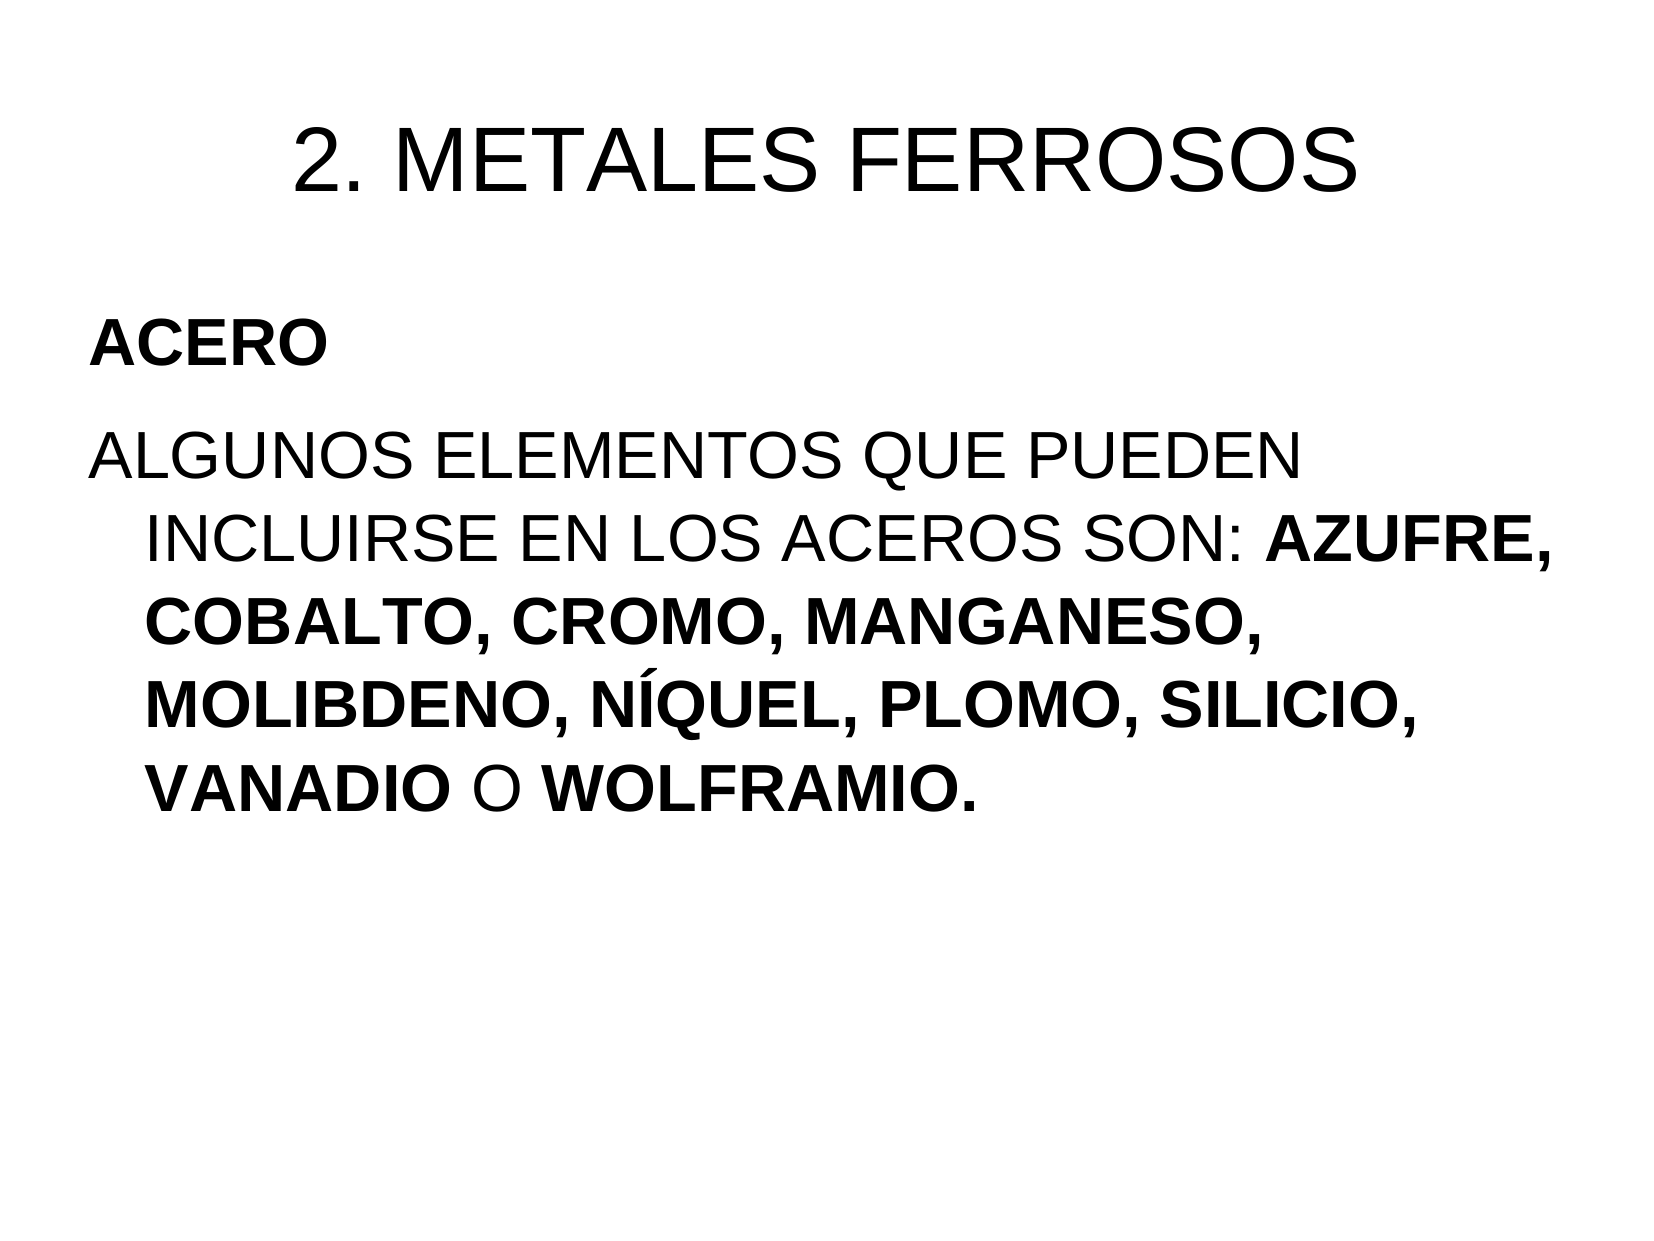

# 2. METALES FERROSOS
ACERO
ALGUNOS ELEMENTOS QUE PUEDEN INCLUIRSE EN LOS ACEROS SON: AZUFRE, COBALTO, CROMO, MANGANESO, MOLIBDENO, NÍQUEL, PLOMO, SILICIO, VANADIO O WOLFRAMIO.